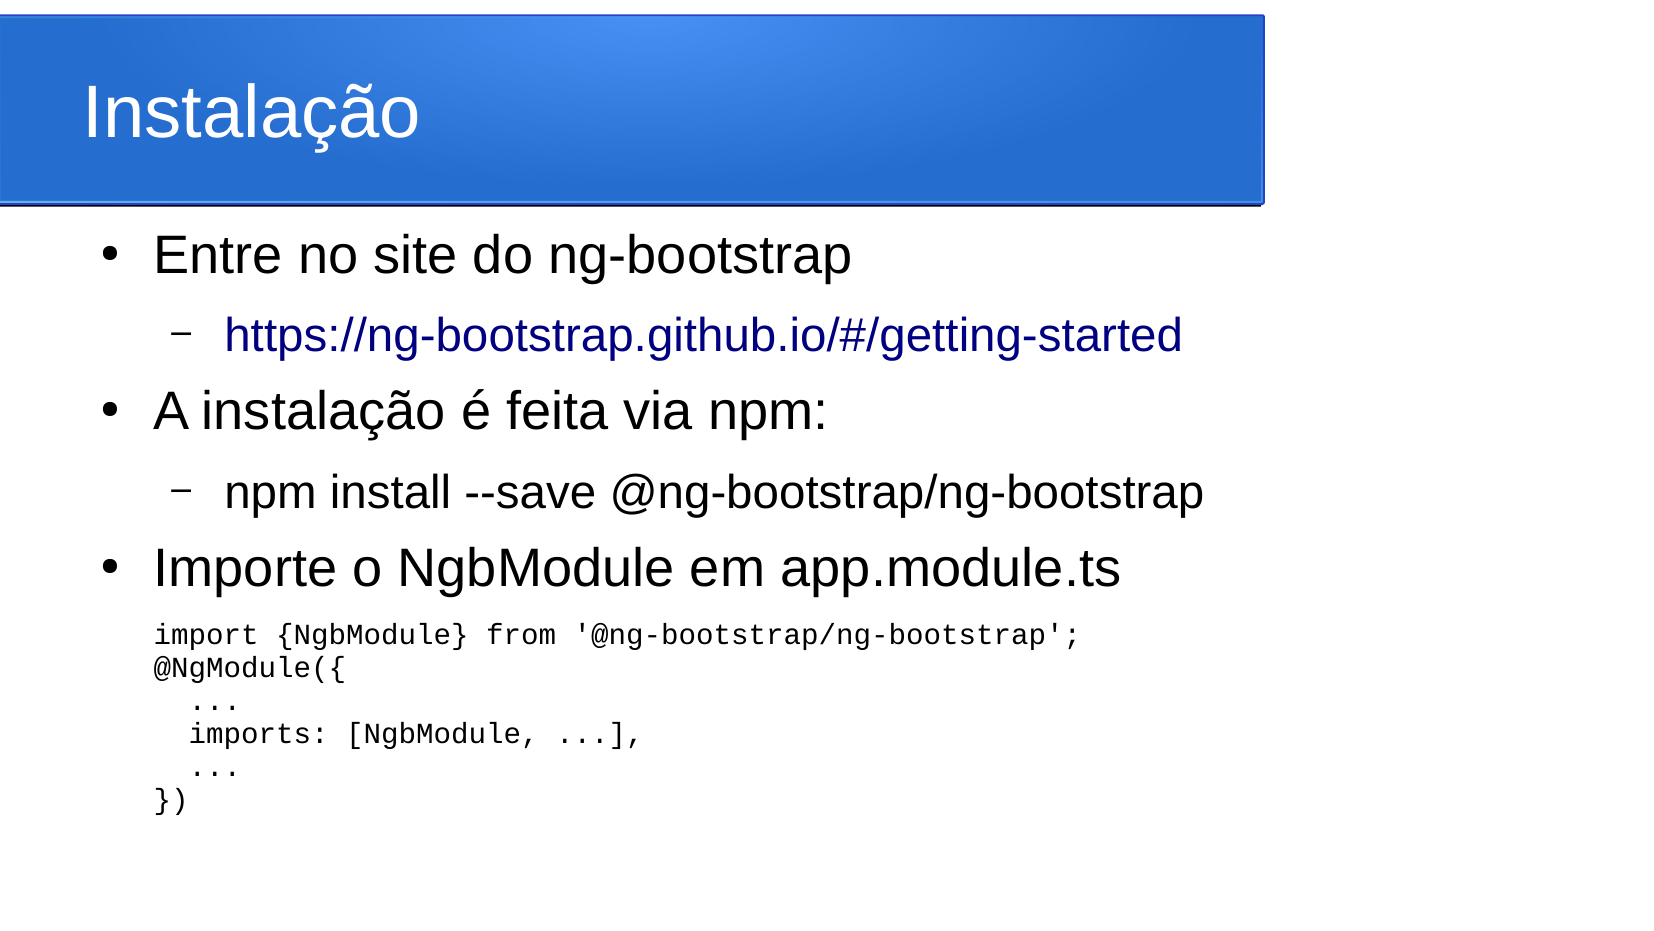

# Instalação
Entre no site do ng-bootstrap
https://ng-bootstrap.github.io/#/getting-started
A instalação é feita via npm:
npm install --save @ng-bootstrap/ng-bootstrap
Importe o NgbModule em app.module.ts
import {NgbModule} from '@ng-bootstrap/ng-bootstrap';
@NgModule({
 ...
 imports: [NgbModule, ...],
 ...
})